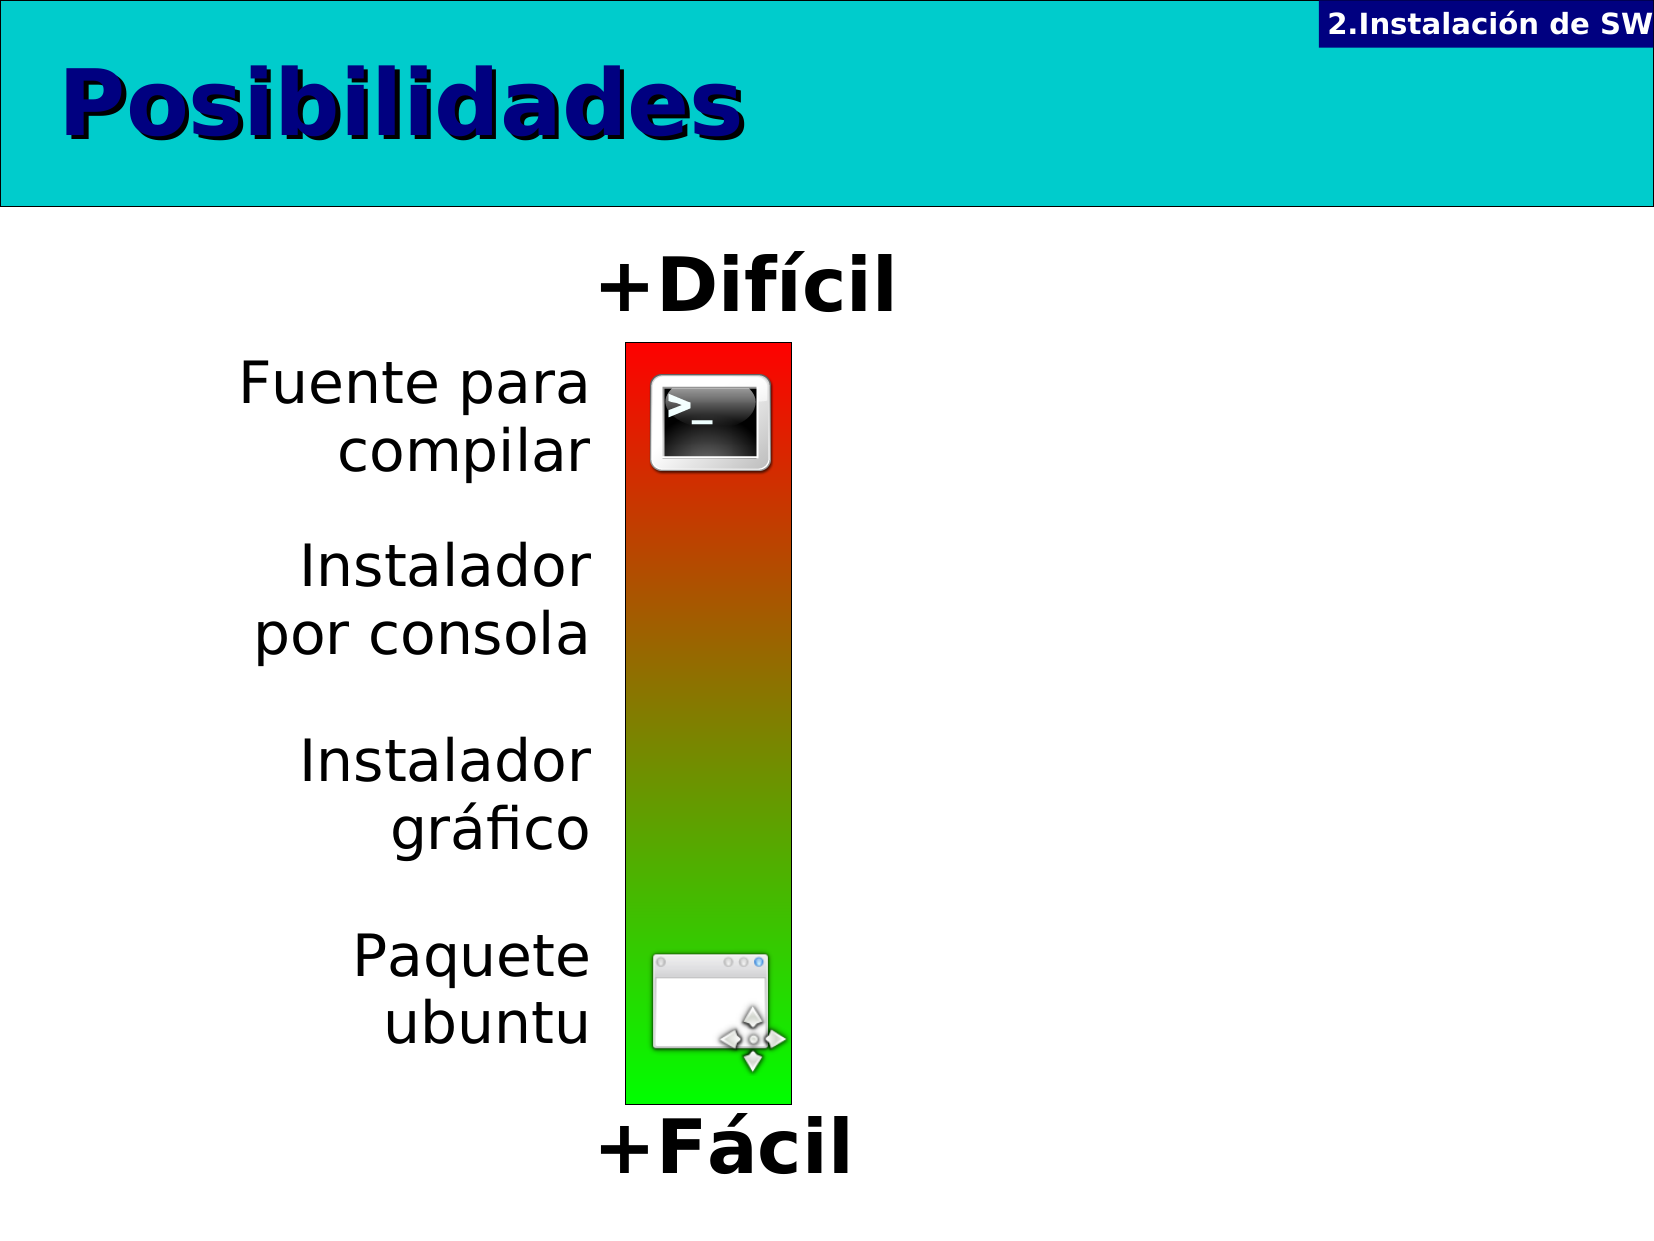

2.Instalación de SW
# Posibilidades
+Difícil
Fuente para
compilar
Instalador
por consola
Instalador
gráfico
Paquete
ubuntu
+Fácil